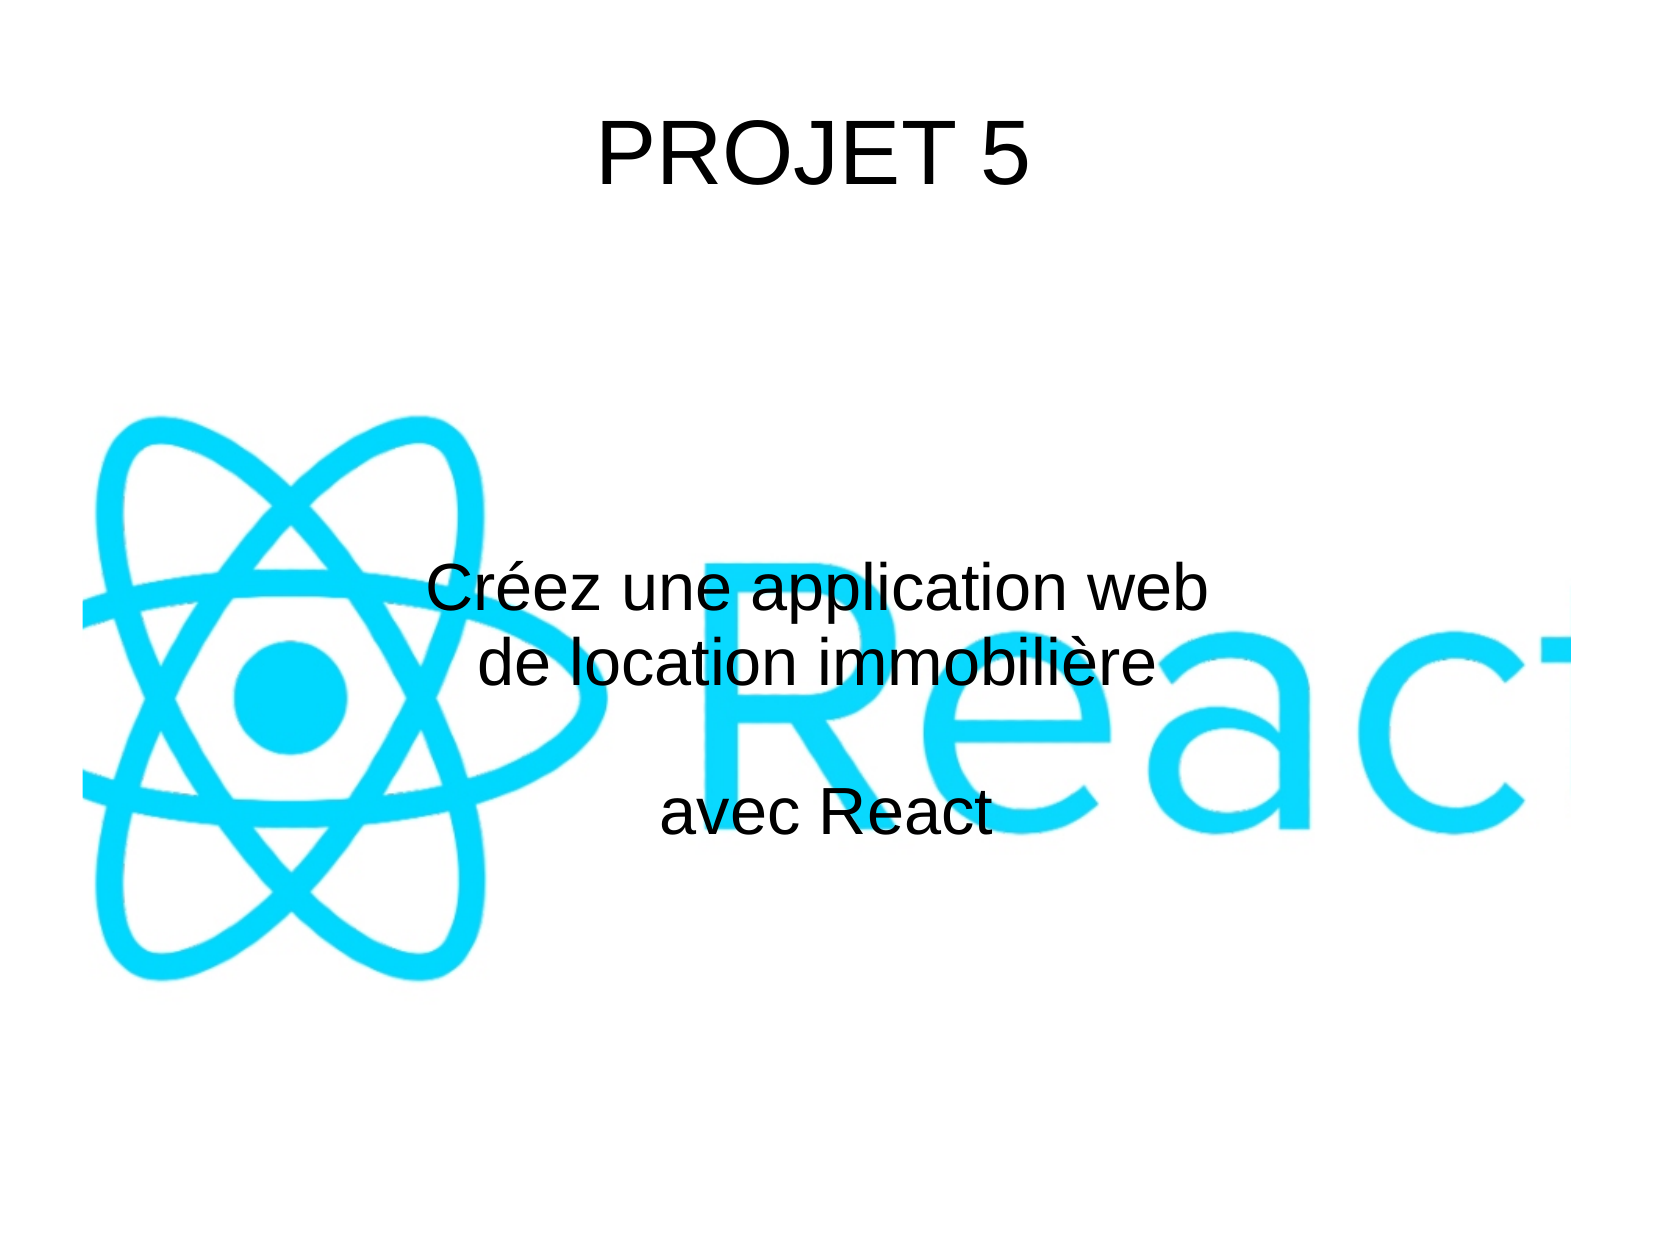

# PROJET 5
Créez une application web
de location immobilière
avec React